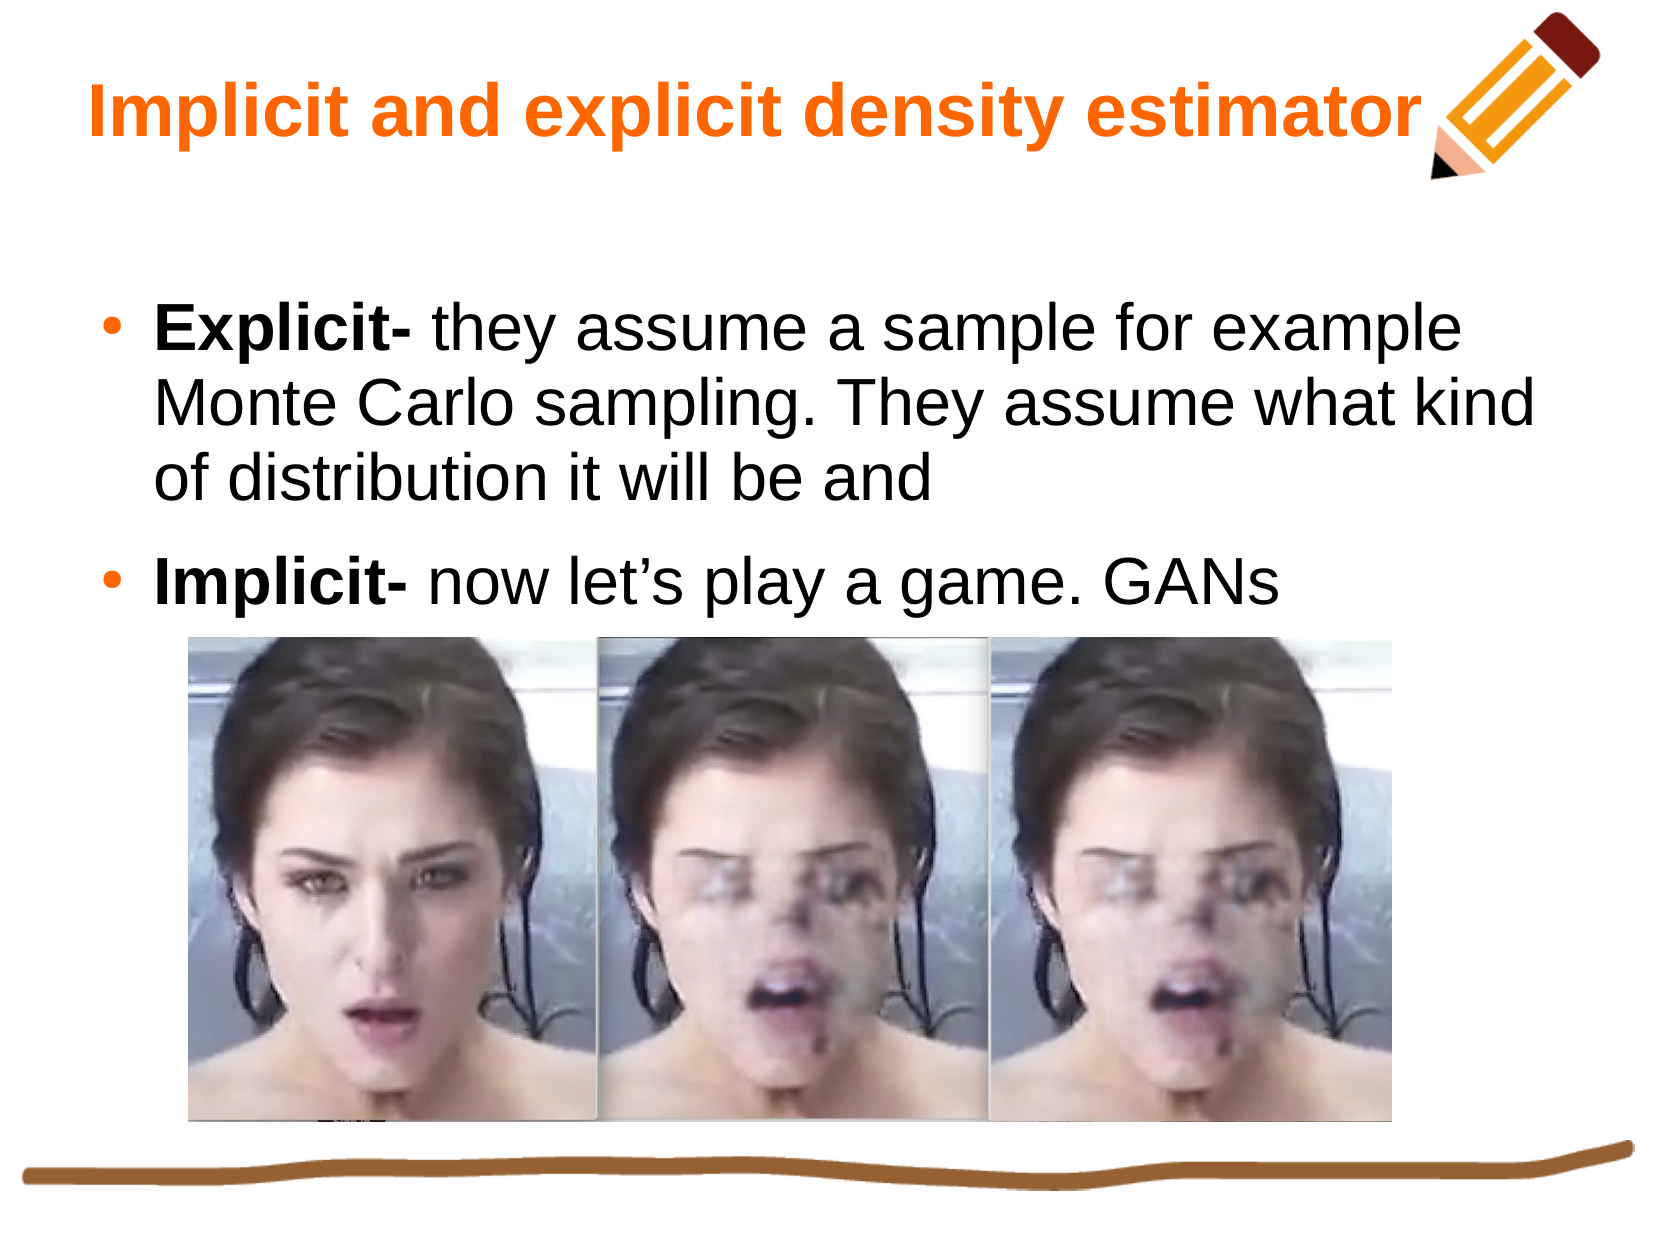

# Implicit and explicit density estimator
Explicit- they assume a sample for example Monte Carlo sampling. They assume what kind of distribution it will be and
Implicit- now let’s play a game. GANs